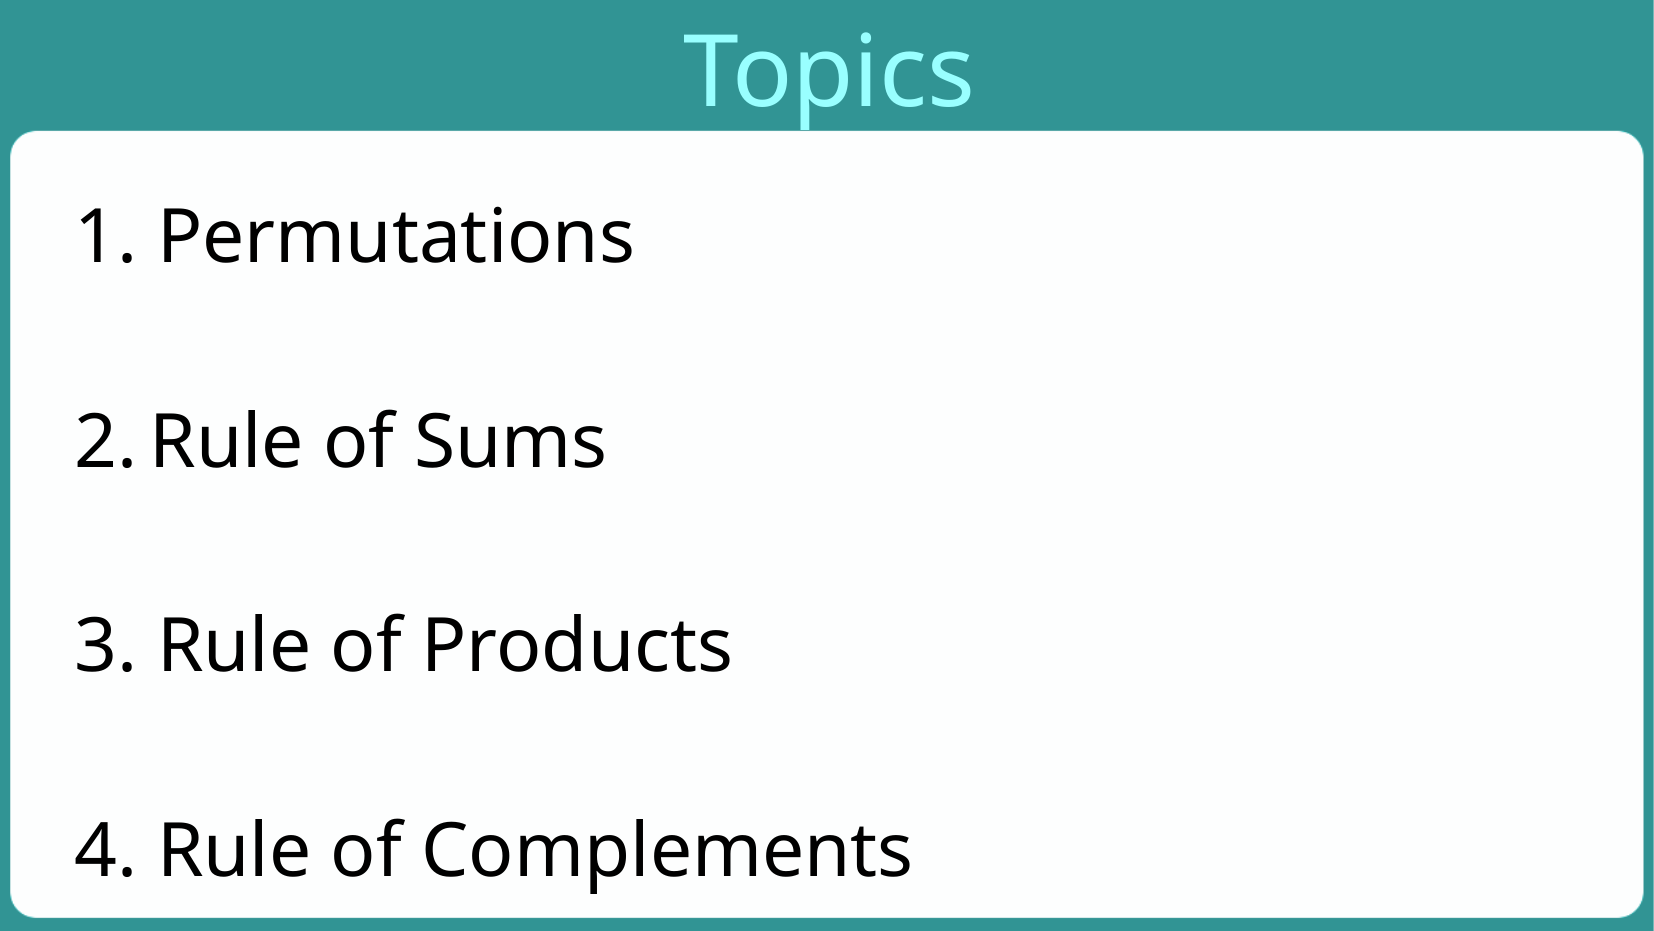

# Topics
1. Permutations
2.	Rule of Sums
3. Rule of Products
4. Rule of Complements